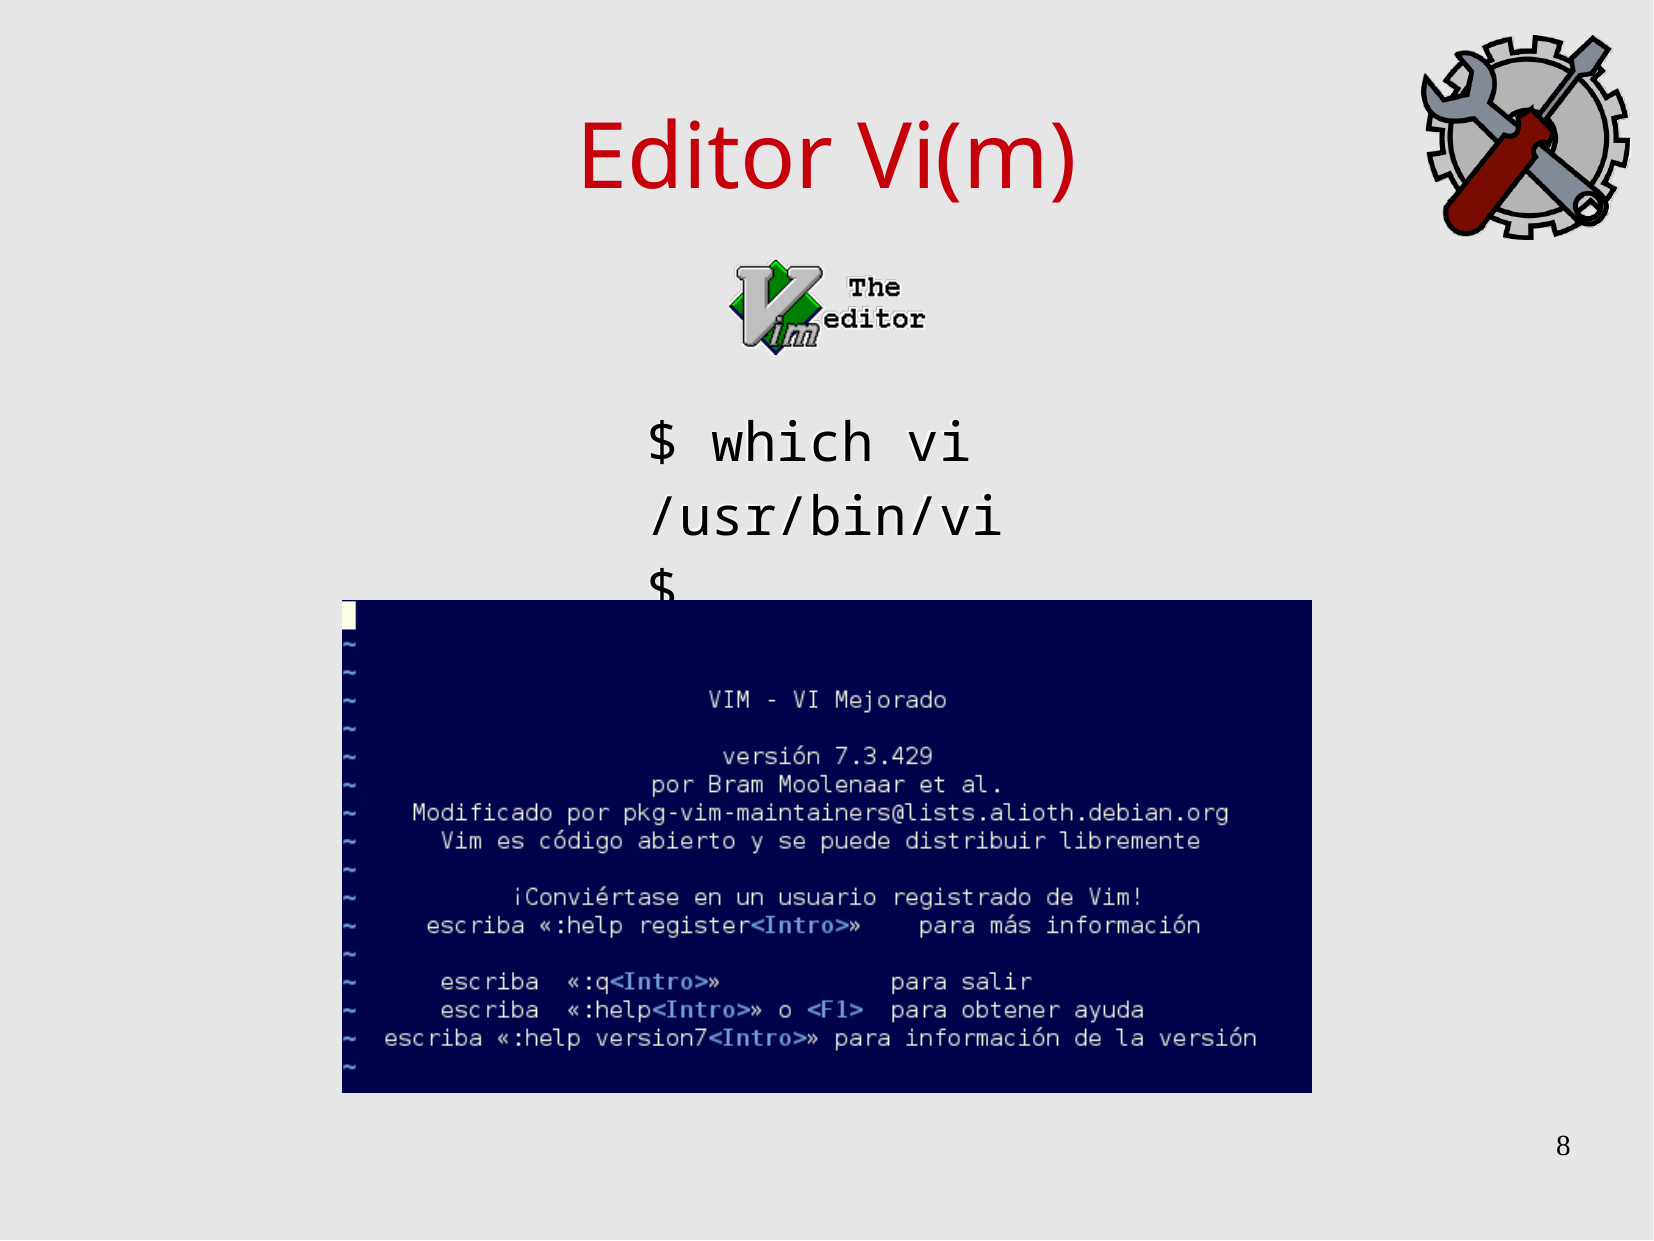

# Editor Vi(m)
$ which vi
/usr/bin/vi
$
8